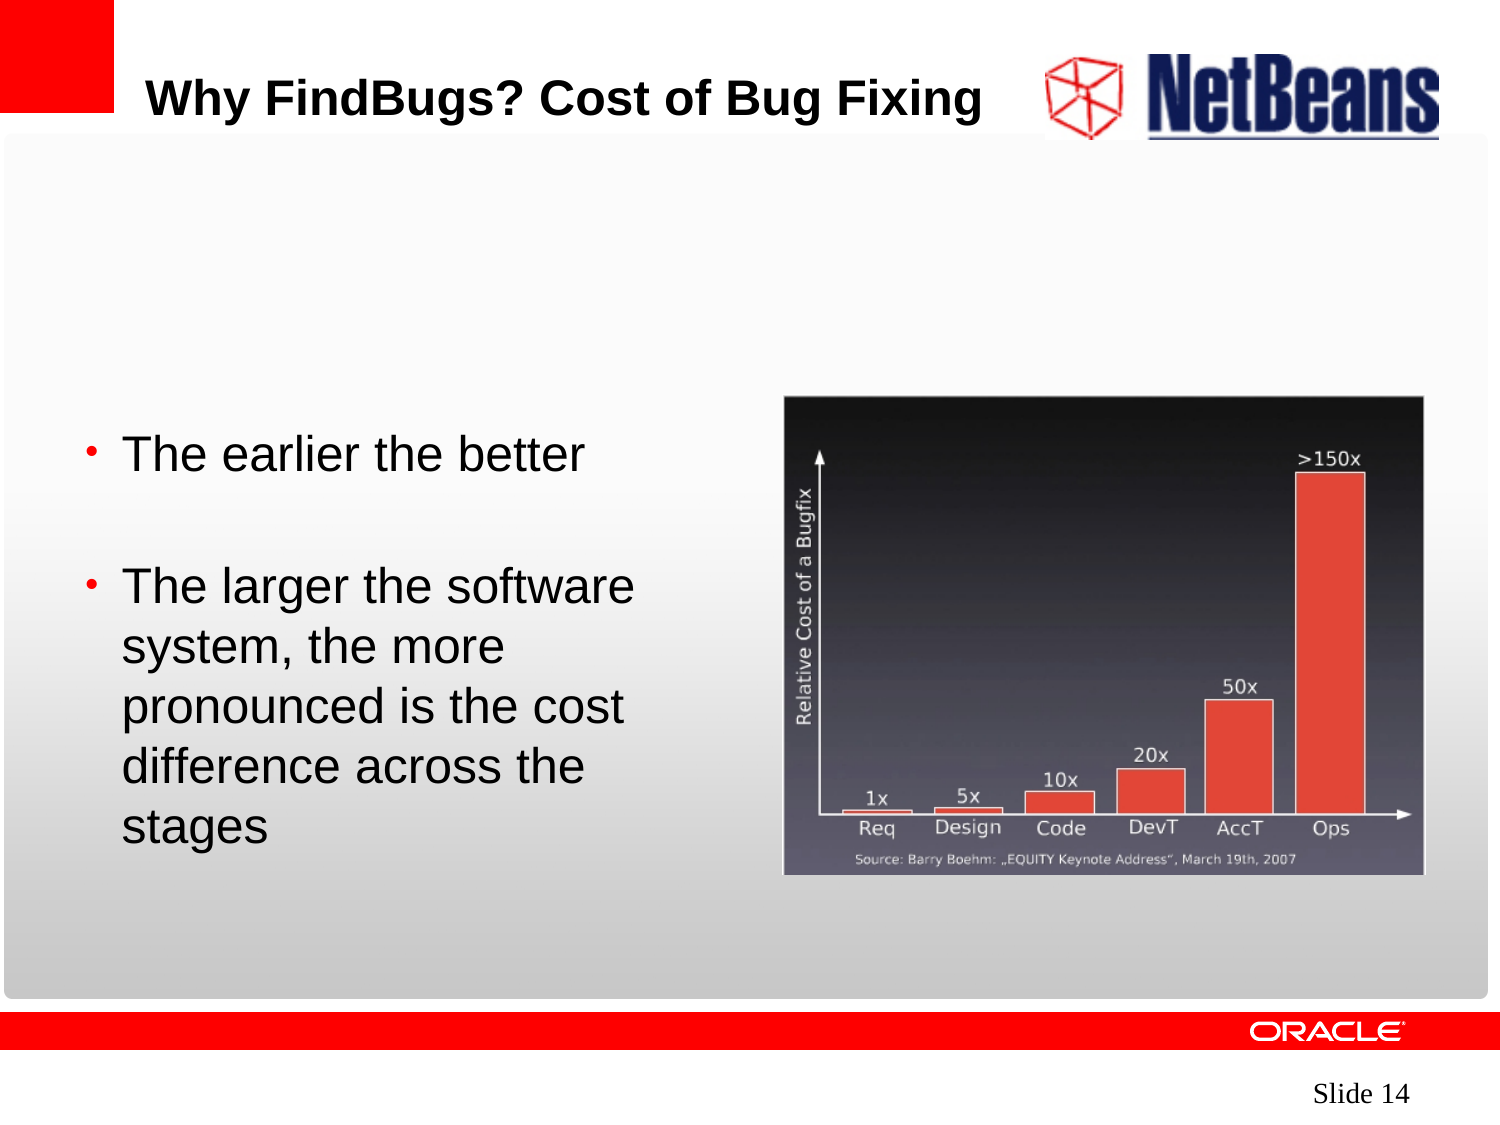

# Why FindBugs? Cost of Bug Fixing
The earlier the better
The larger the software system, the more pronounced is the cost difference across the stages